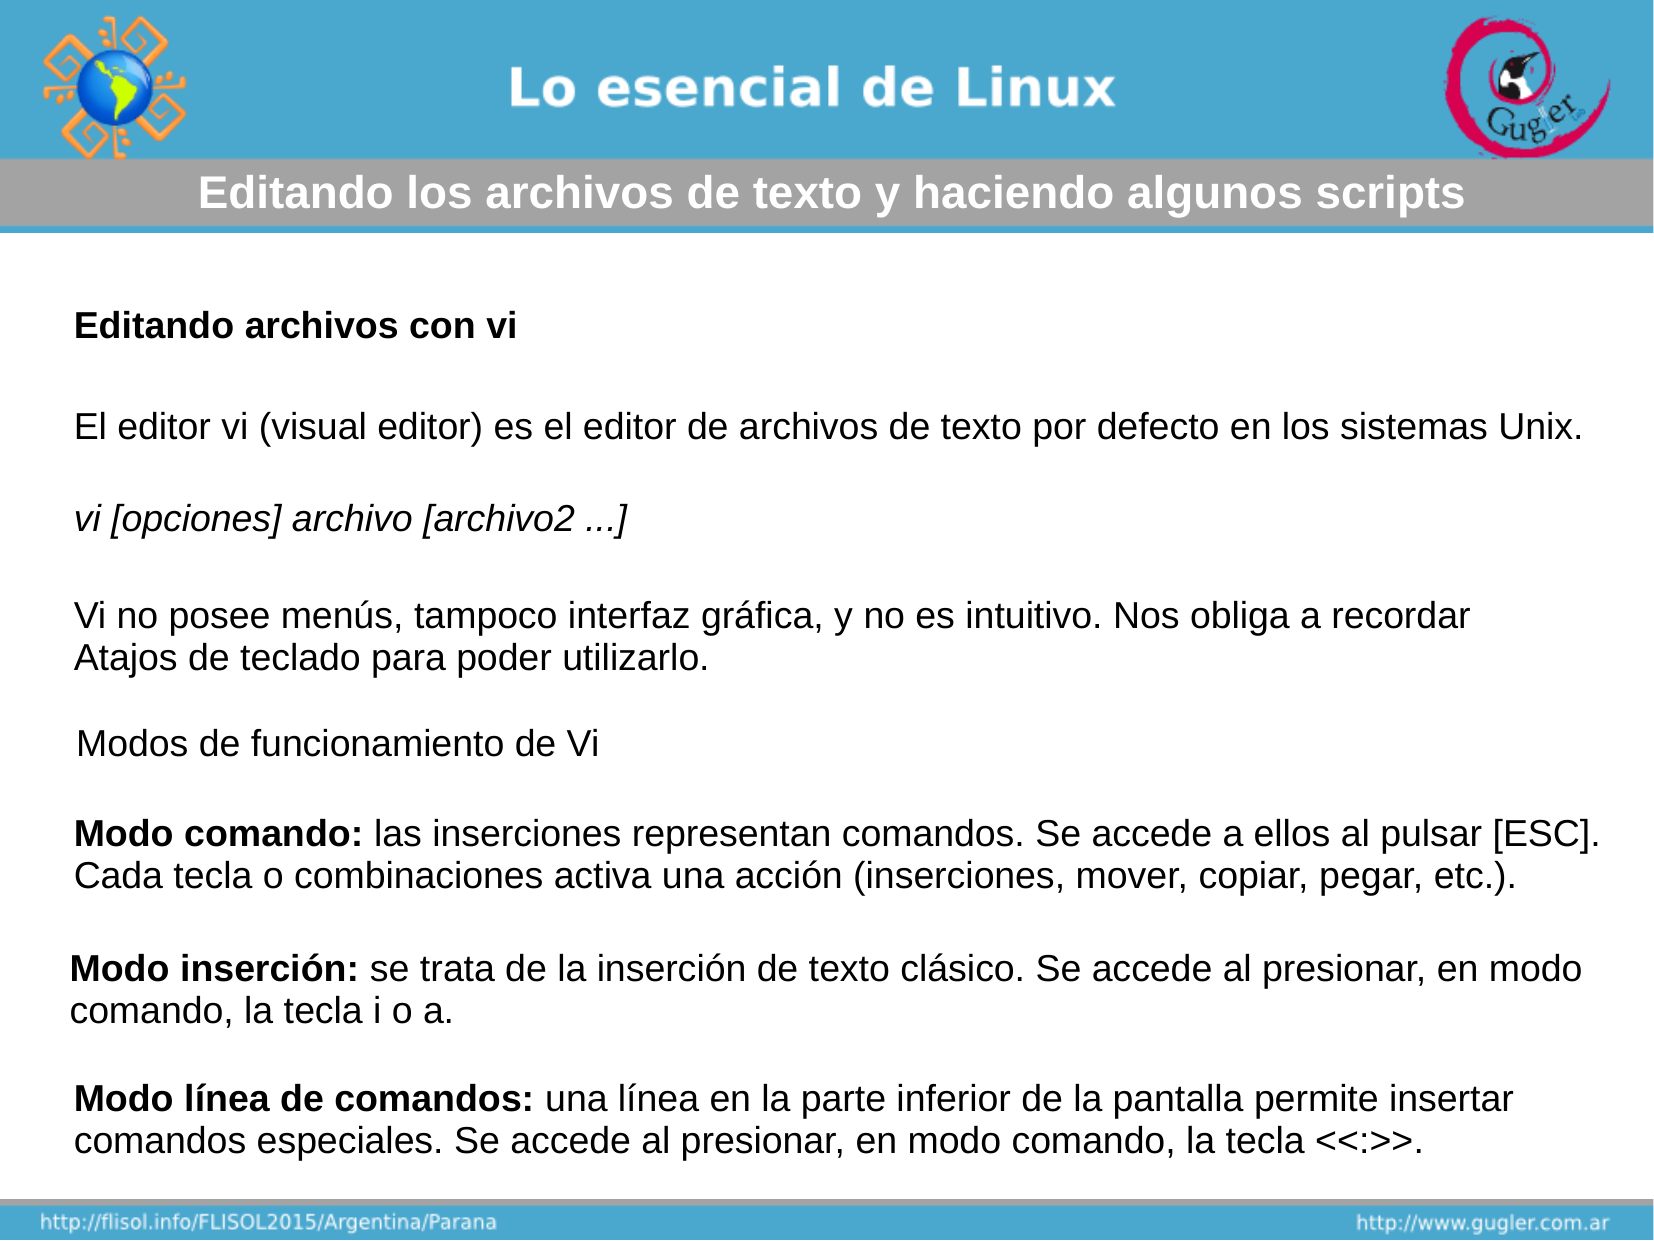

Editando los archivos de texto y haciendo algunos scripts
Editando archivos con vi
El editor vi (visual editor) es el editor de archivos de texto por defecto en los sistemas Unix.
vi [opciones] archivo [archivo2 ...]
Vi no posee menús, tampoco interfaz gráfica, y no es intuitivo. Nos obliga a recordar
Atajos de teclado para poder utilizarlo.
Modos de funcionamiento de Vi
Modo comando: las inserciones representan comandos. Se accede a ellos al pulsar [ESC].
Cada tecla o combinaciones activa una acción (inserciones, mover, copiar, pegar, etc.).
Modo inserción: se trata de la inserción de texto clásico. Se accede al presionar, en modo
comando, la tecla i o a.
Modo línea de comandos: una línea en la parte inferior de la pantalla permite insertar
comandos especiales. Se accede al presionar, en modo comando, la tecla <<:>>.